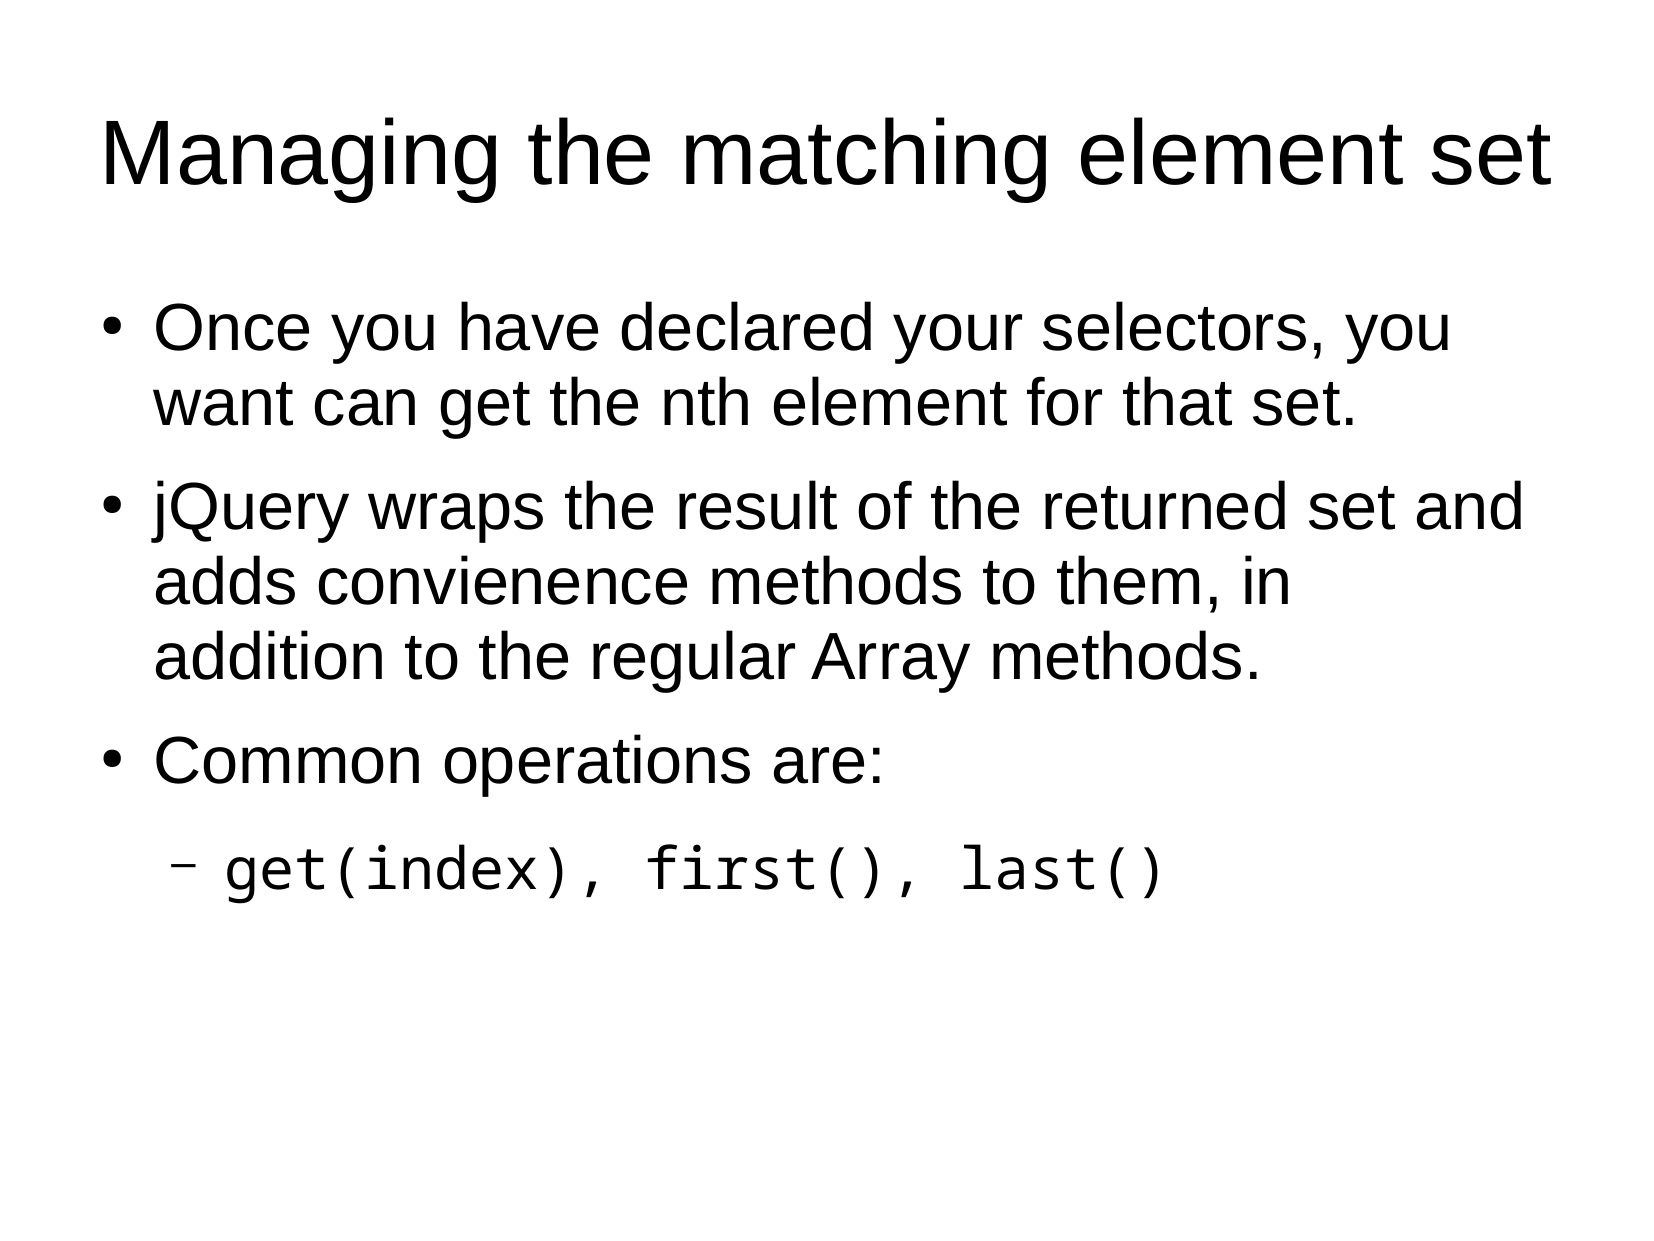

# Managing the matching element set
Once you have declared your selectors, you want can get the nth element for that set.
jQuery wraps the result of the returned set and adds convienence methods to them, in addition to the regular Array methods.
Common operations are:
get(index), first(), last()